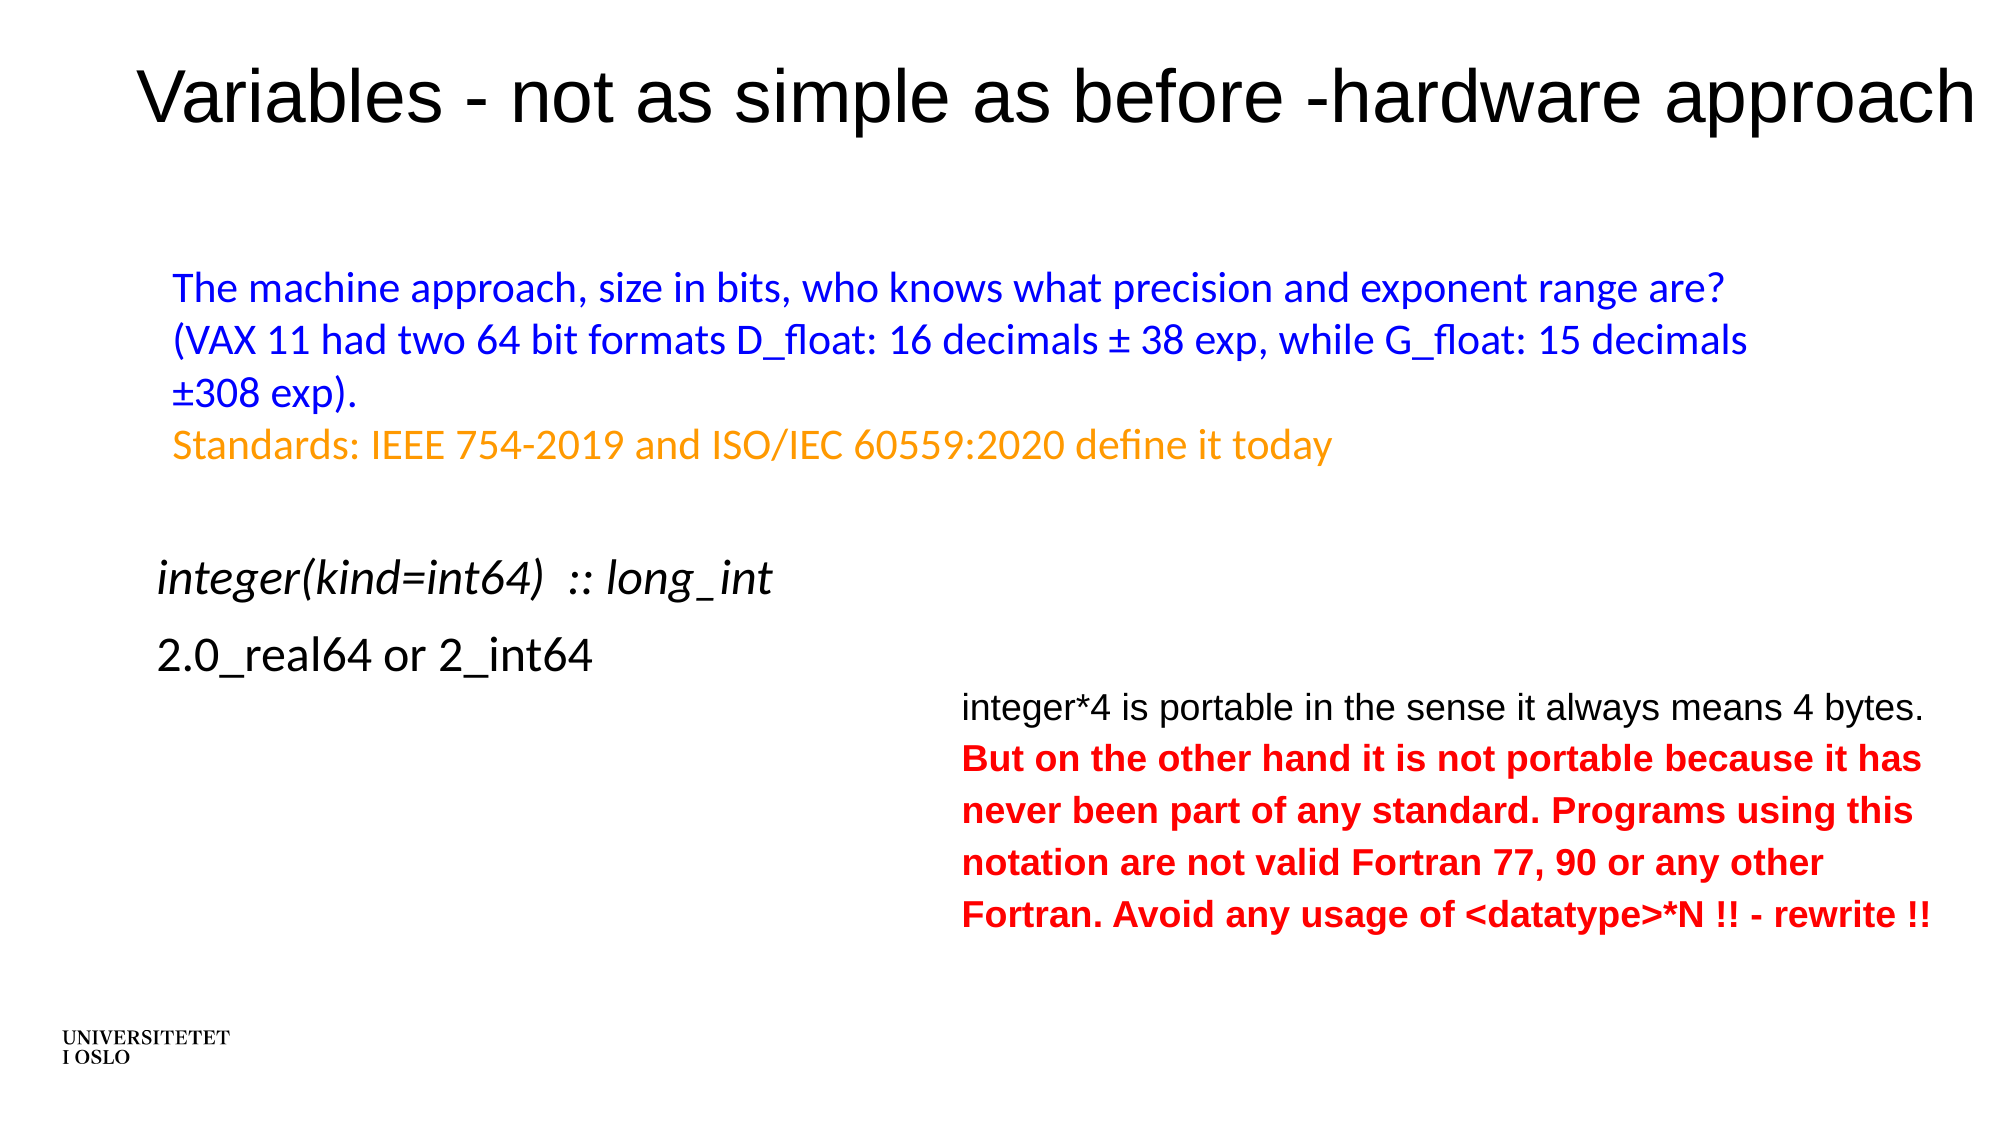

# Variables - not as simple as before -hardware approach
The machine approach, size in bits, who knows what precision and exponent range are? (VAX 11 had two 64 bit formats D_float: 16 decimals ± 38 exp, while G_float: 15 decimals ±308 exp).
Standards: IEEE 754-2019 and ISO/IEC 60559:2020 define it today
integer(kind=int64) :: long_int
2.0_real64 or 2_int64
integer*4 is portable in the sense it always means 4 bytes. But on the other hand it is not portable because it has never been part of any standard. Programs using this notation are not valid Fortran 77, 90 or any other Fortran. Avoid any usage of <datatype>*N !! - rewrite !!